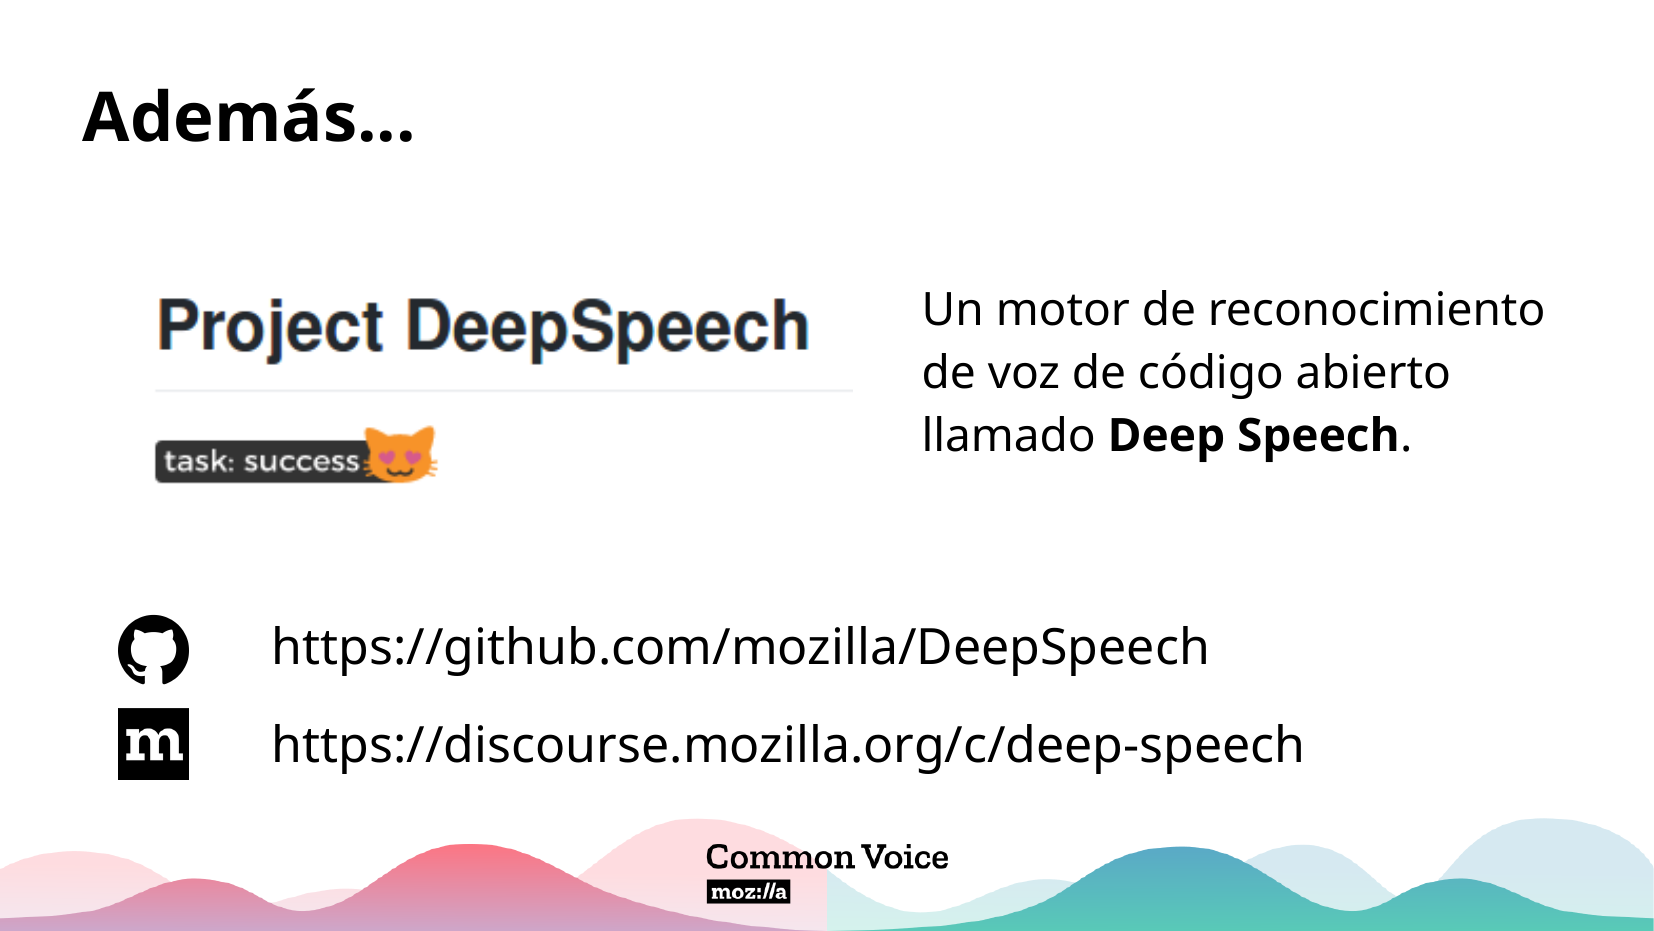

# Además...
Un motor de reconocimiento de voz de código abierto llamado Deep Speech.
https://github.com/mozilla/DeepSpeech
https://discourse.mozilla.org/c/deep-speech